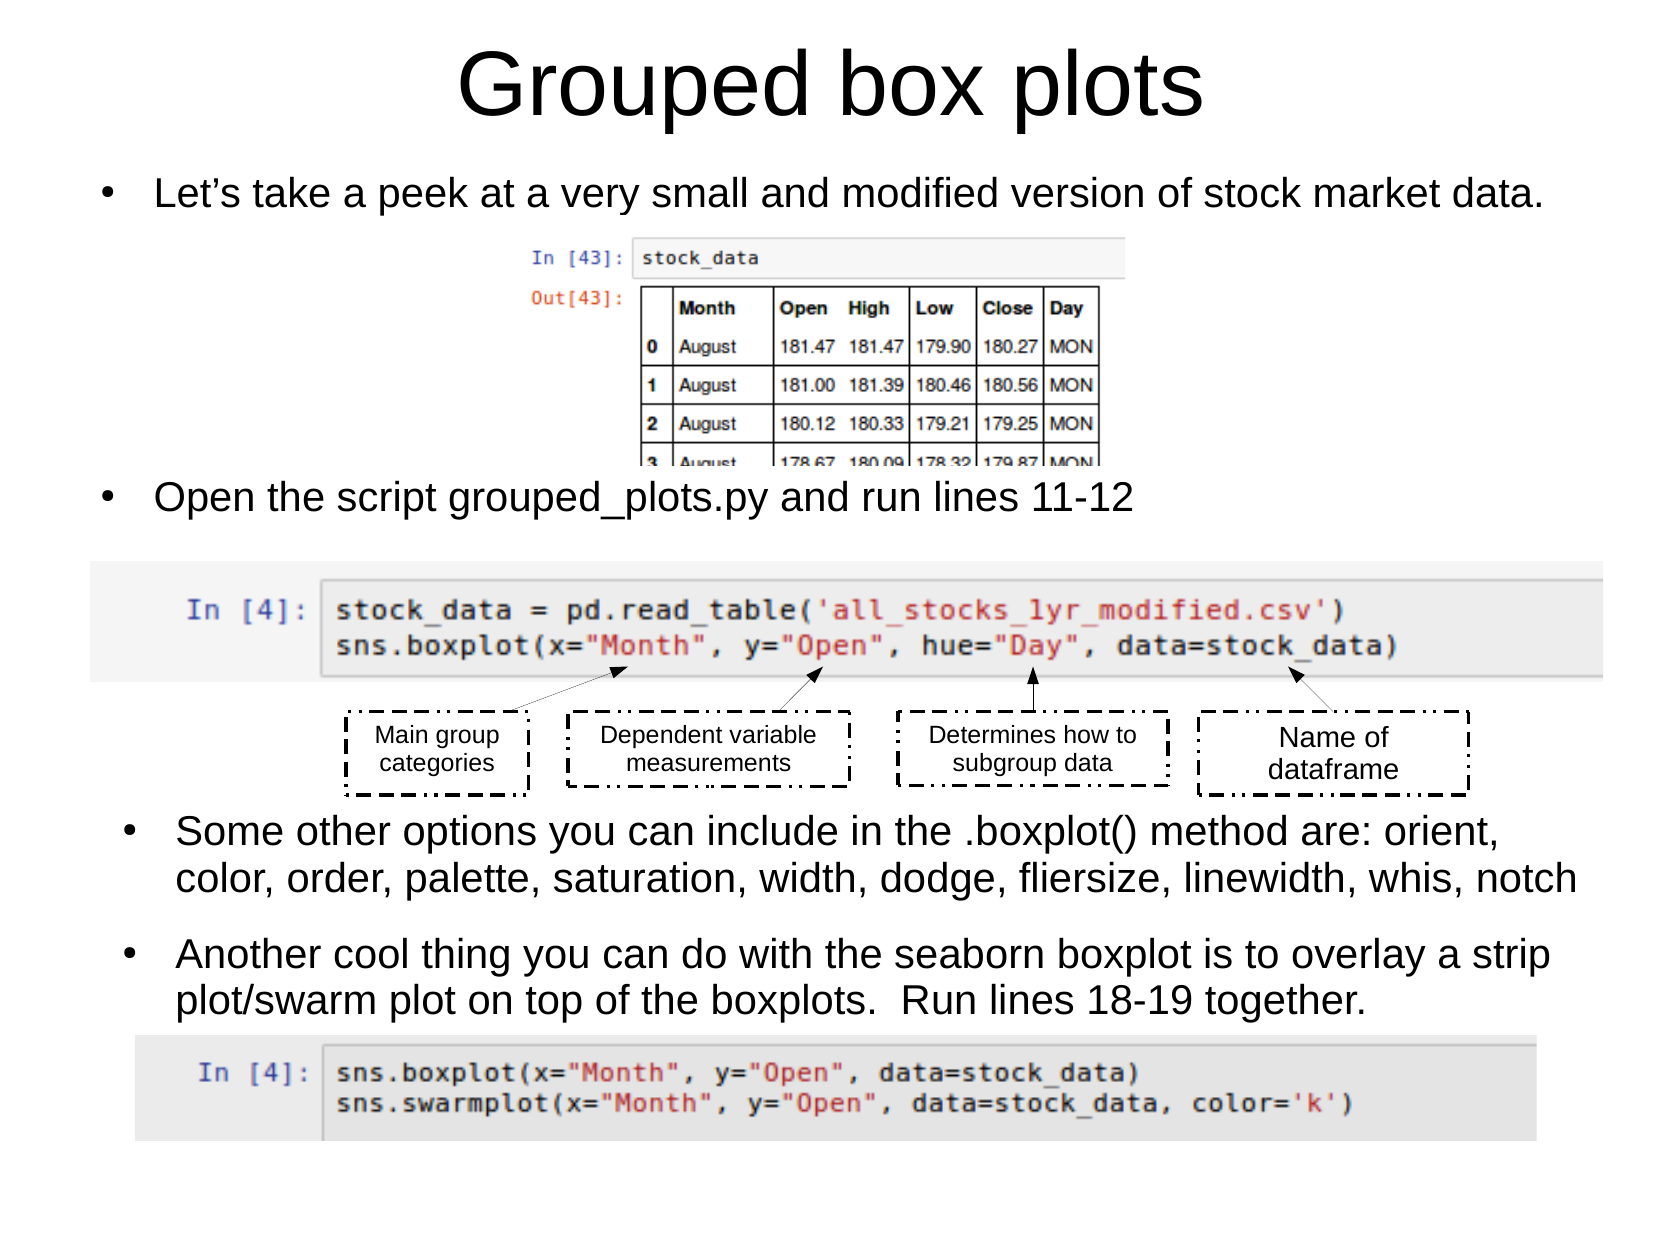

# Grouped box plots
Let’s take a peek at a very small and modified version of stock market data.
Open the script grouped_plots.py and run lines 11-12
Determines how to subgroup data
Main group categories
Name of dataframe
Dependent variable measurements
Some other options you can include in the .boxplot() method are: orient, color, order, palette, saturation, width, dodge, fliersize, linewidth, whis, notch
Another cool thing you can do with the seaborn boxplot is to overlay a strip plot/swarm plot on top of the boxplots. Run lines 18-19 together.